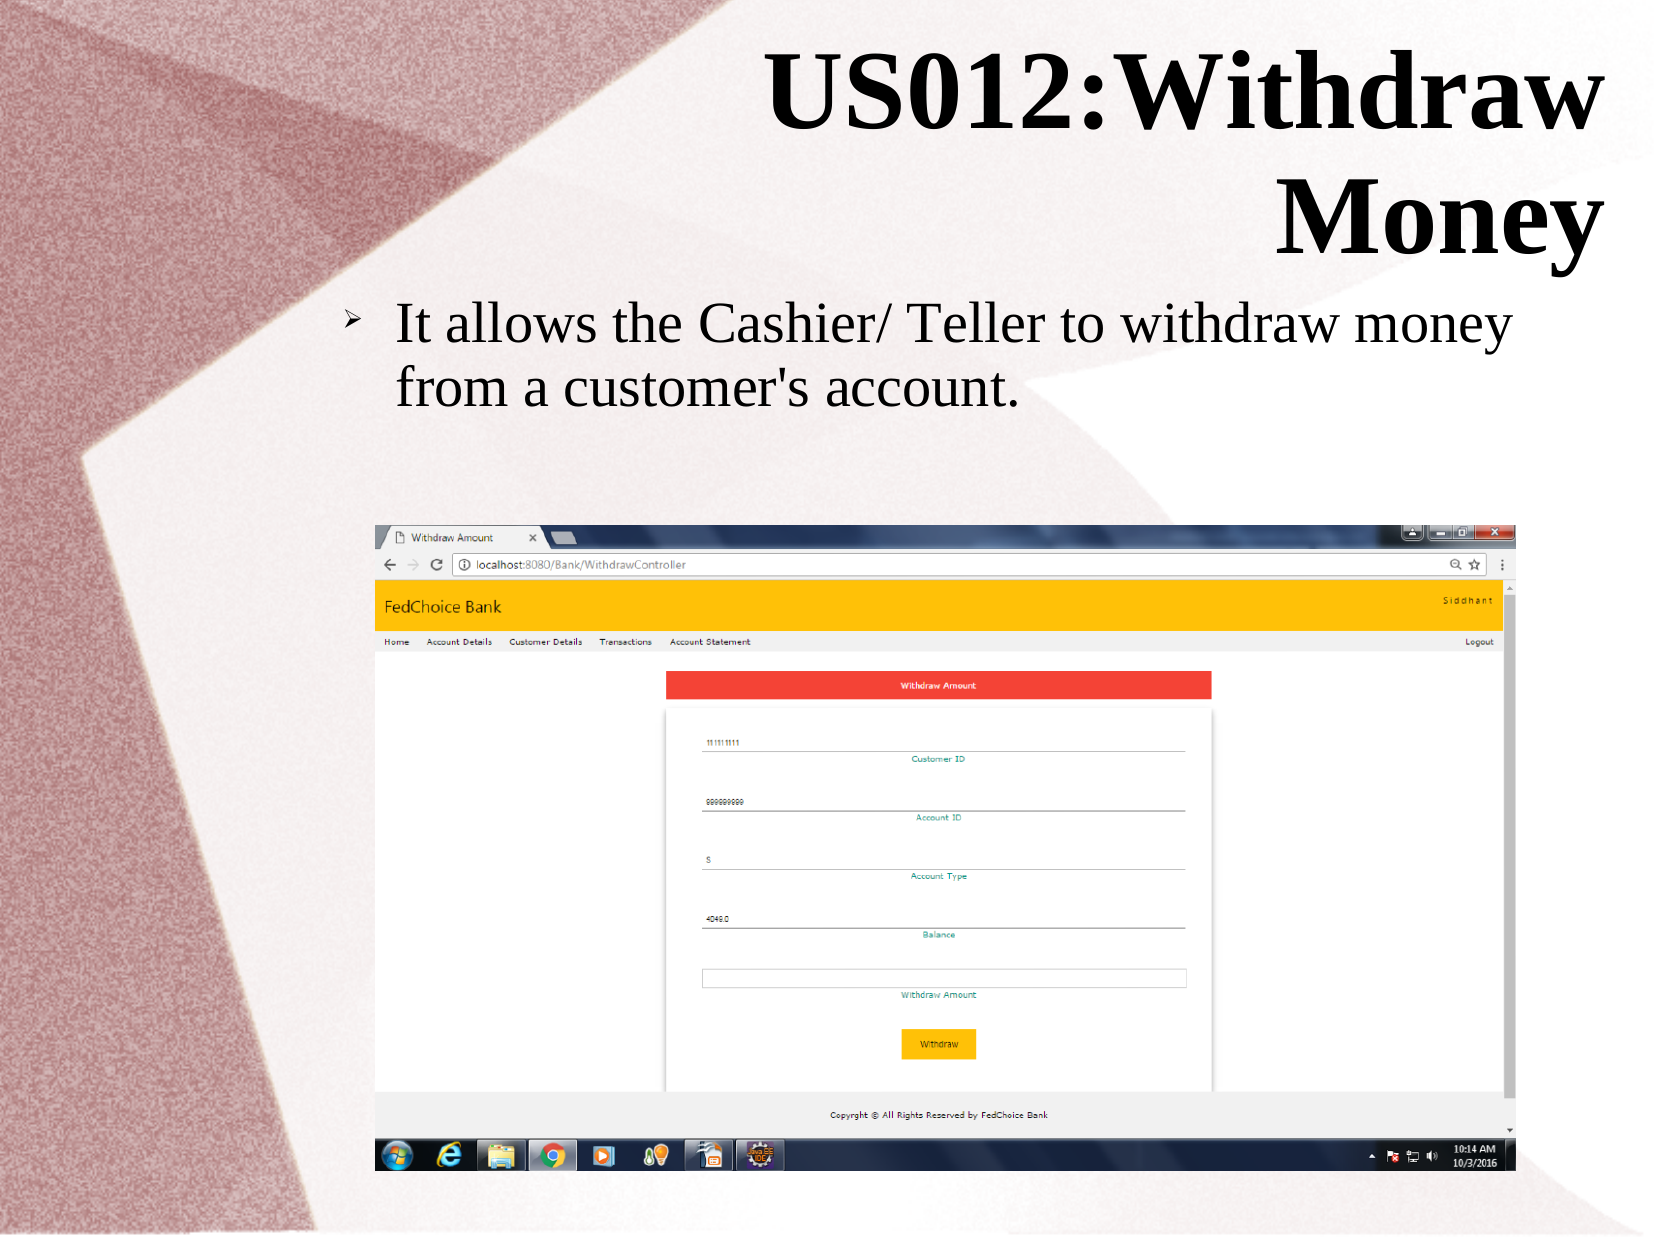

# US012:Withdraw Money
It allows the Cashier/ Teller to withdraw money from a customer's account.